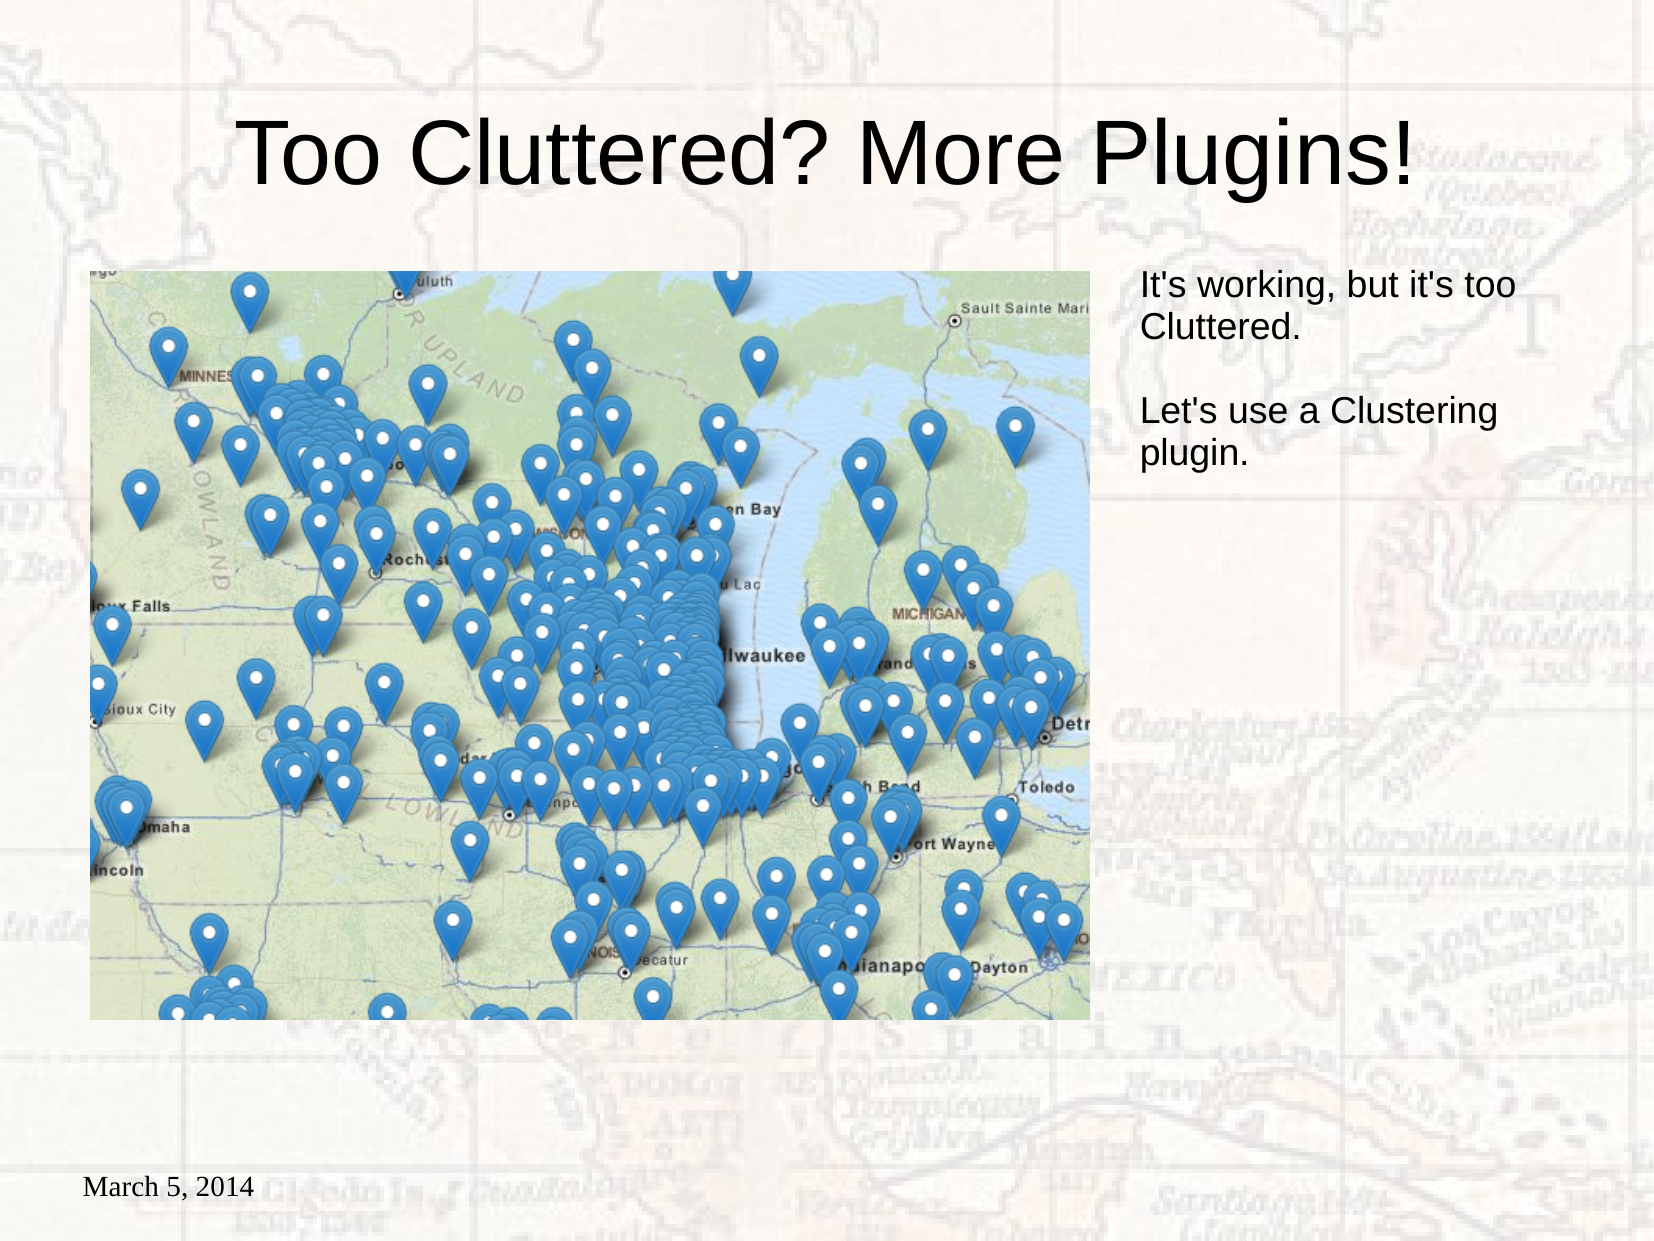

# Too Cluttered? More Plugins!
It's working, but it's too
Cluttered.
Let's use a Clustering plugin.